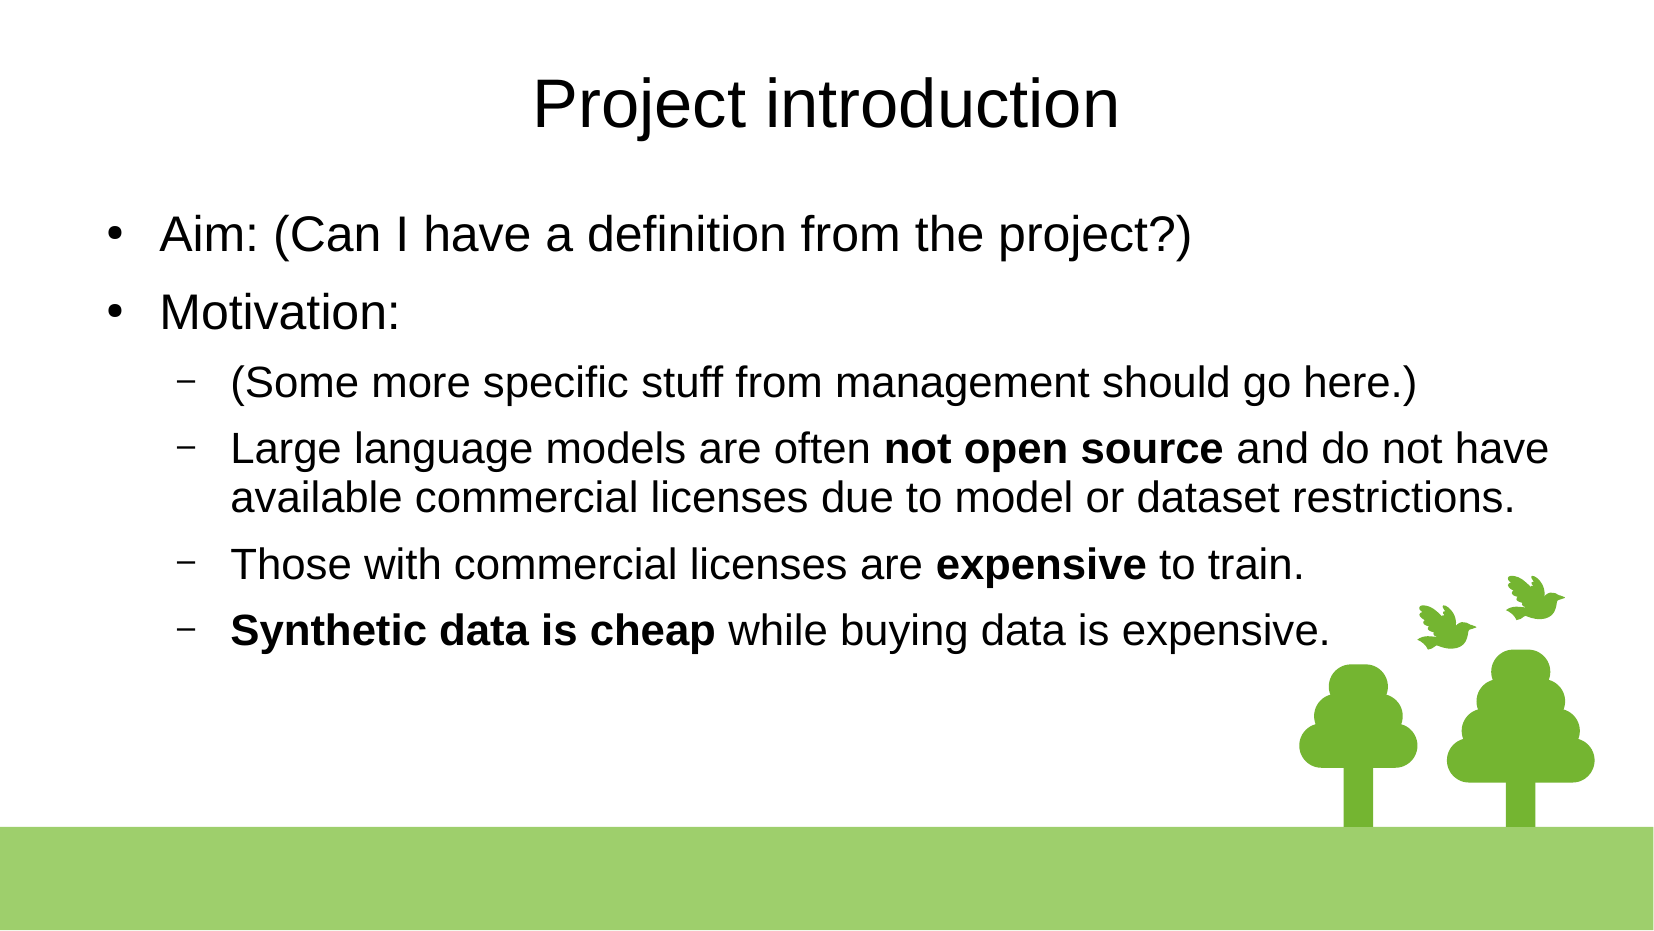

# Project introduction
Aim: (Can I have a definition from the project?)
Motivation:
(Some more specific stuff from management should go here.)
Large language models are often not open source and do not have available commercial licenses due to model or dataset restrictions.
Those with commercial licenses are expensive to train.
Synthetic data is cheap while buying data is expensive.